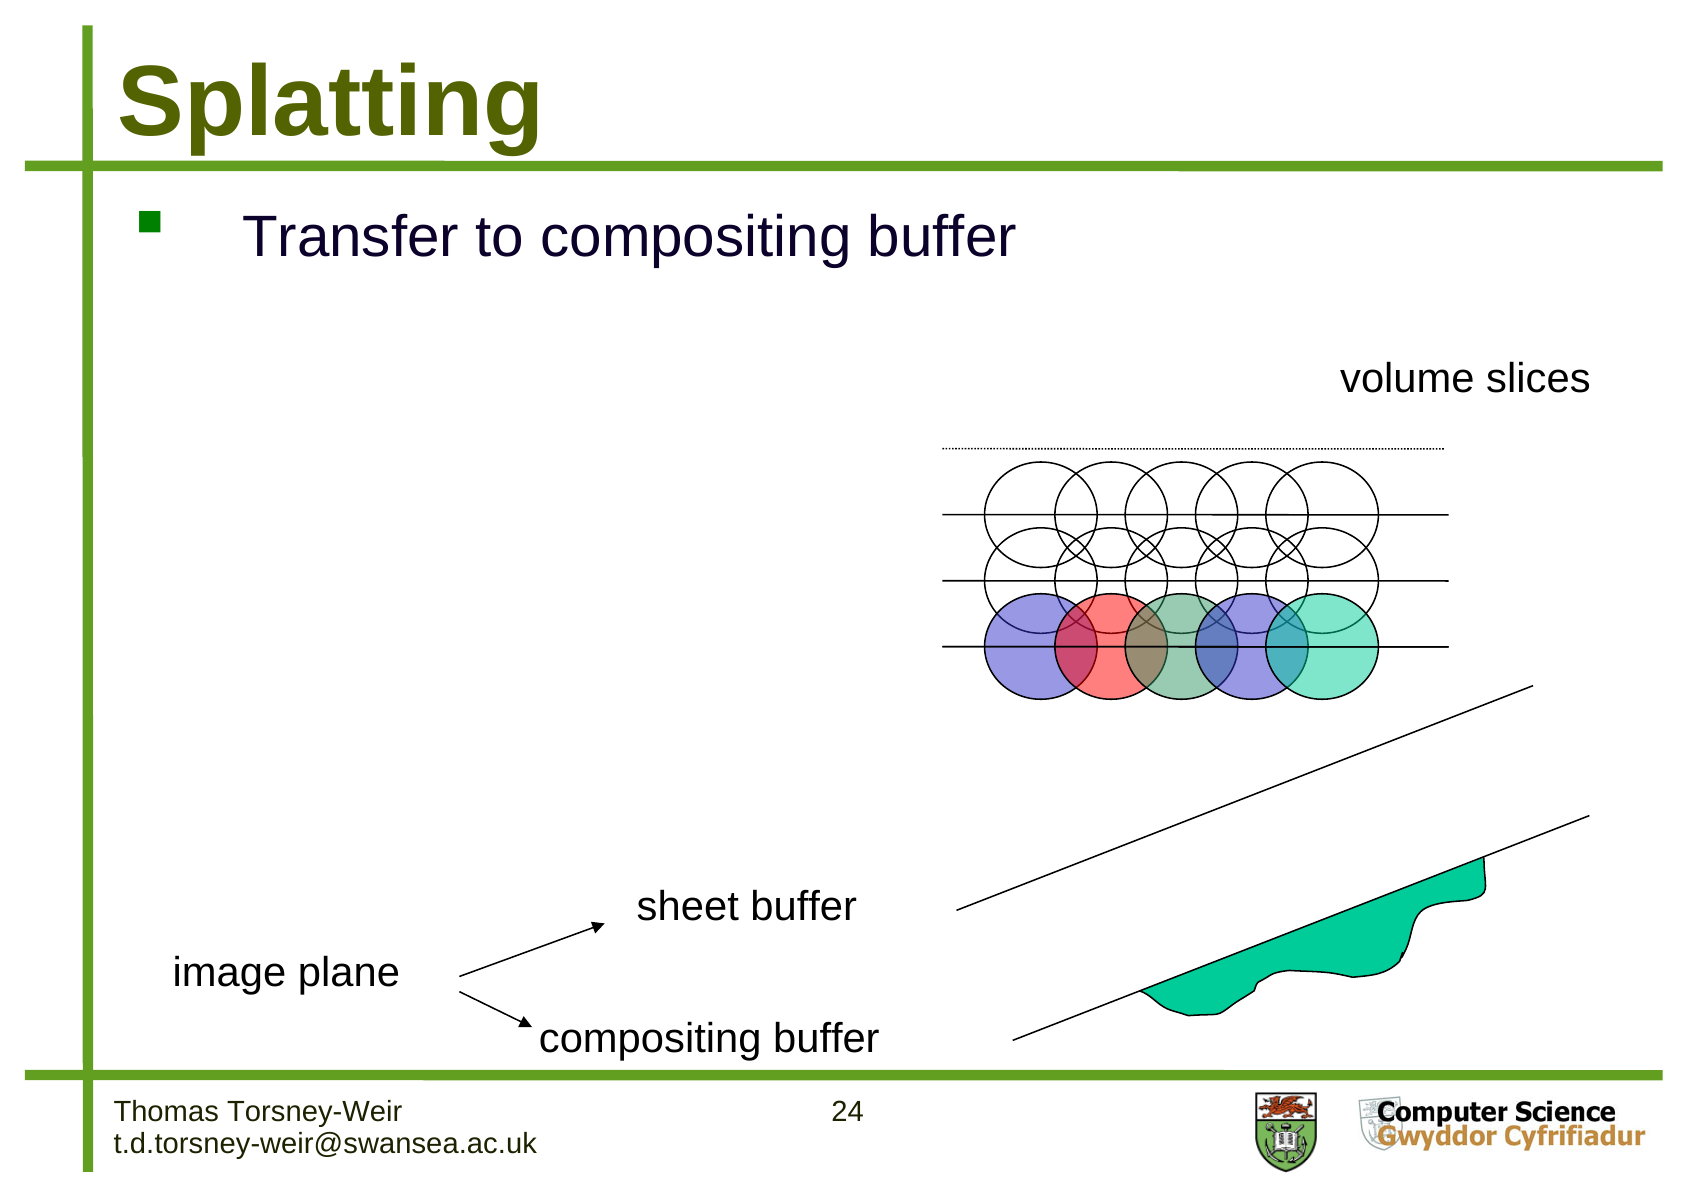

# Splatting
Transfer to compositing buffer
volume slices
sheet buffer
image plane
compositing buffer